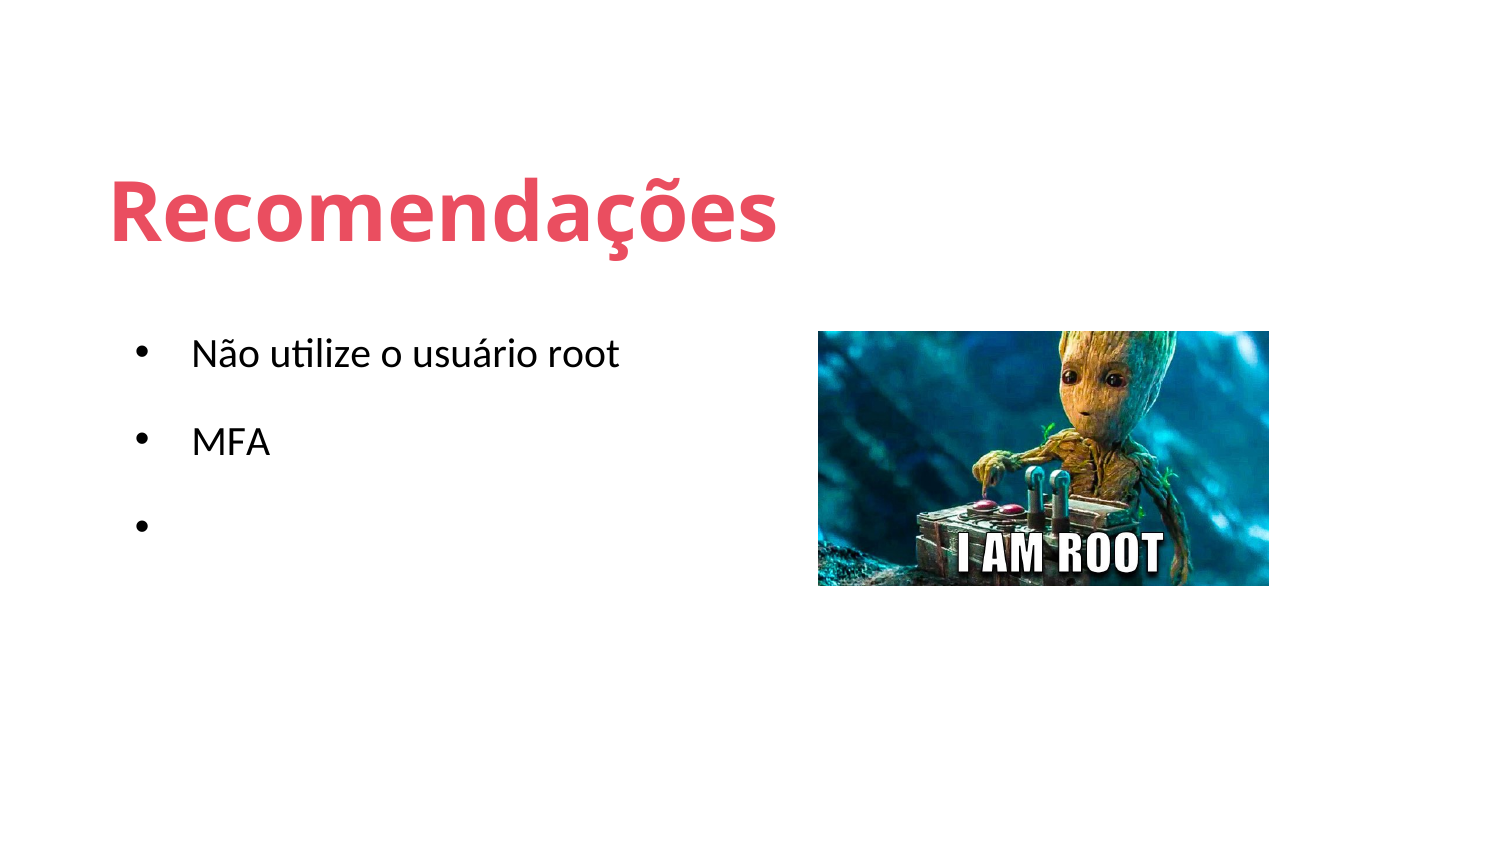

Recomendações
Não utilize o usuário root
MFA